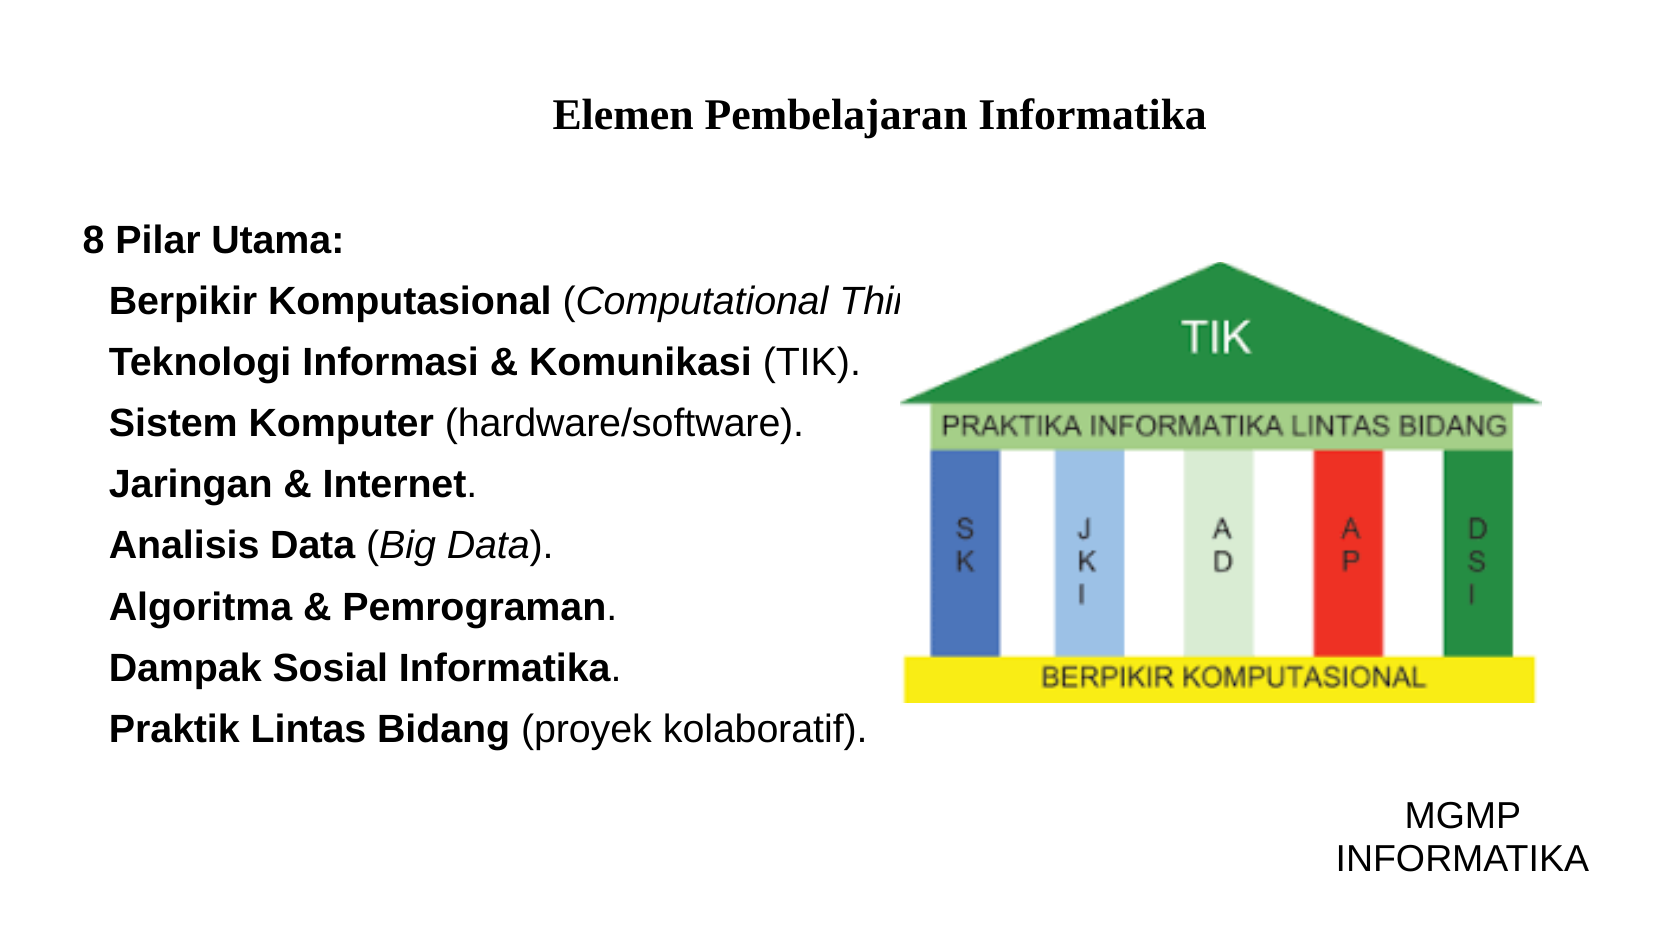

# Elemen Pembelajaran Informatika
8 Pilar Utama:
Berpikir Komputasional (Computational Thinking).
Teknologi Informasi & Komunikasi (TIK).
Sistem Komputer (hardware/software).
Jaringan & Internet.
Analisis Data (Big Data).
Algoritma & Pemrograman.
Dampak Sosial Informatika.
Praktik Lintas Bidang (proyek kolaboratif).
MGMP INFORMATIKA